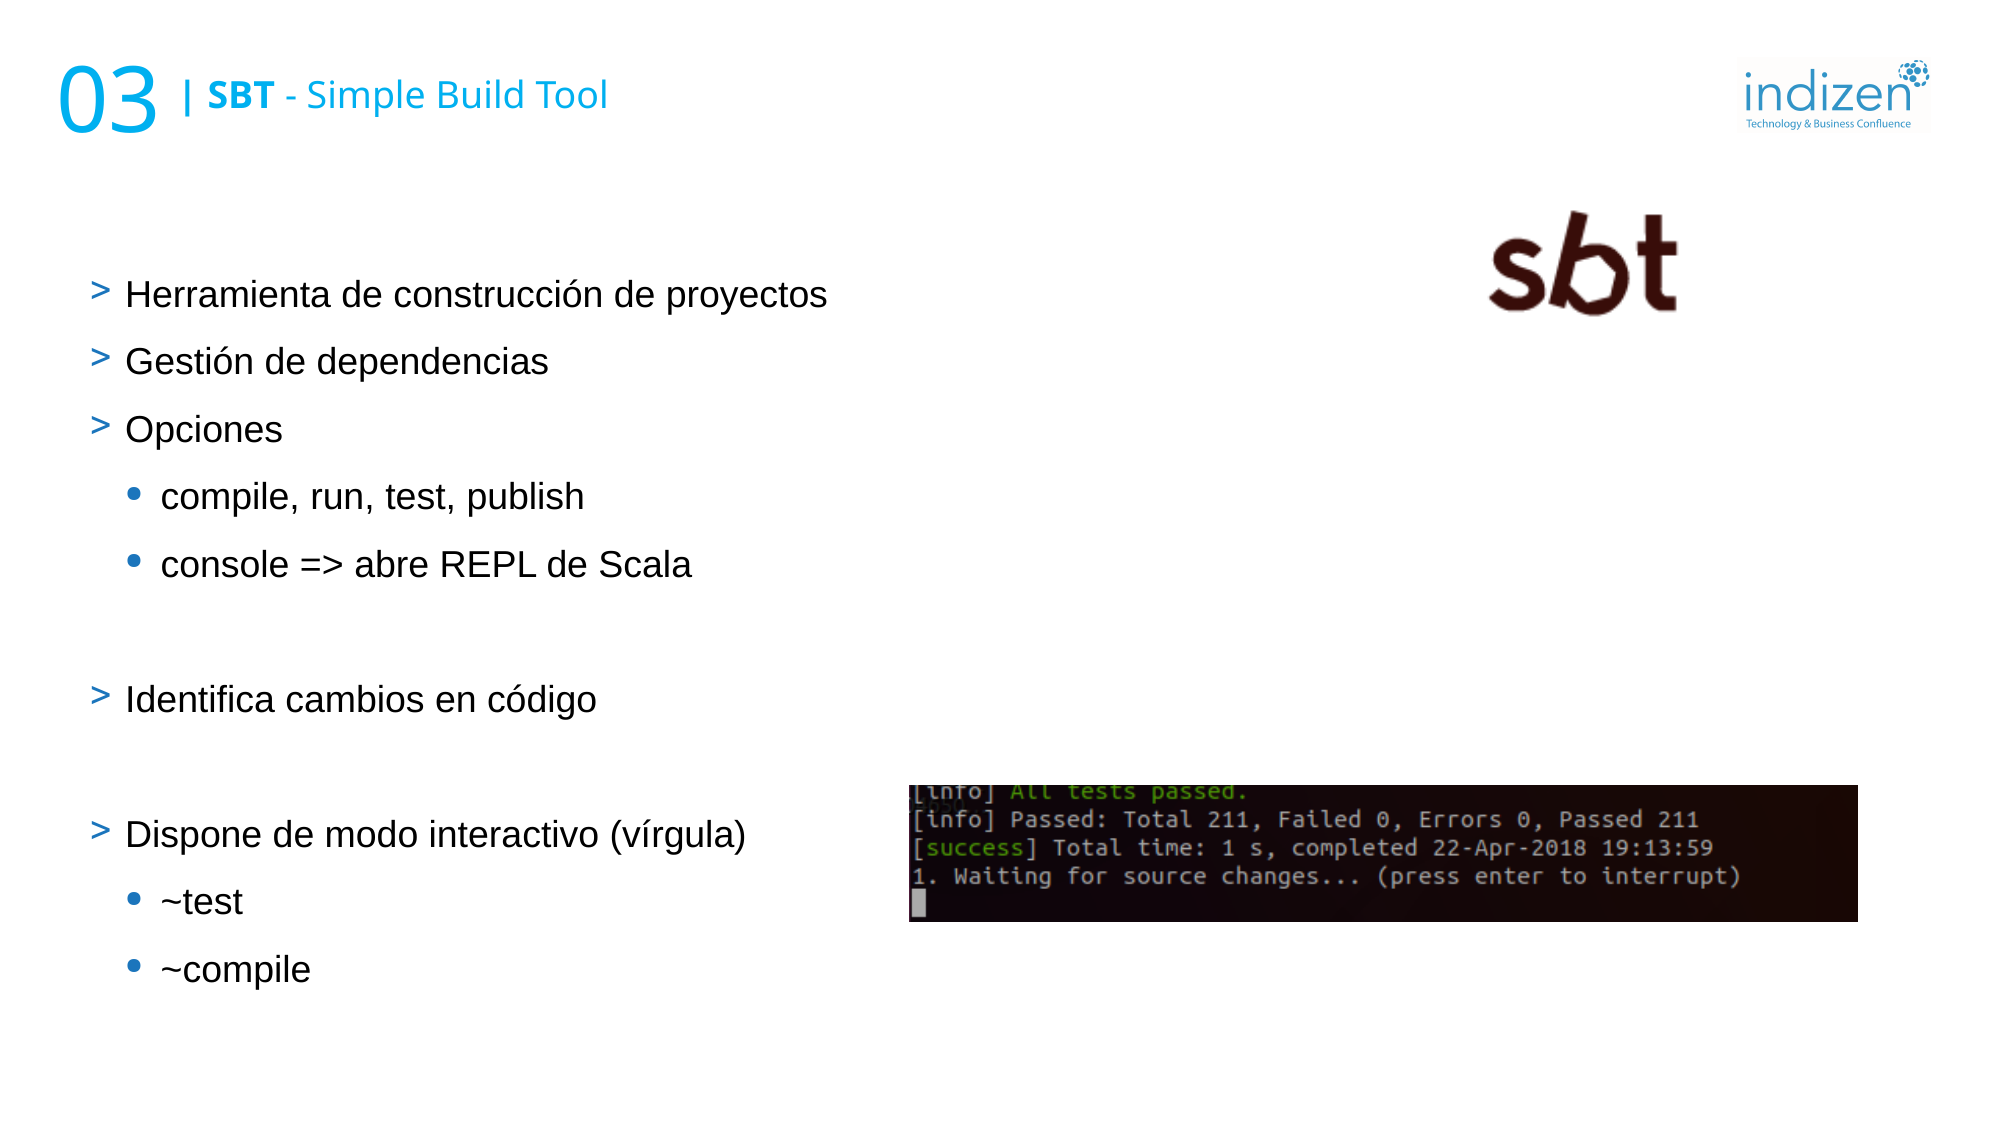

03
| SBT - Simple Build Tool
Herramienta de construcción de proyectos
Gestión de dependencias
Opciones
compile, run, test, publish
console => abre REPL de Scala
Identifica cambios en código
Dispone de modo interactivo (vírgula)
~test
~compile